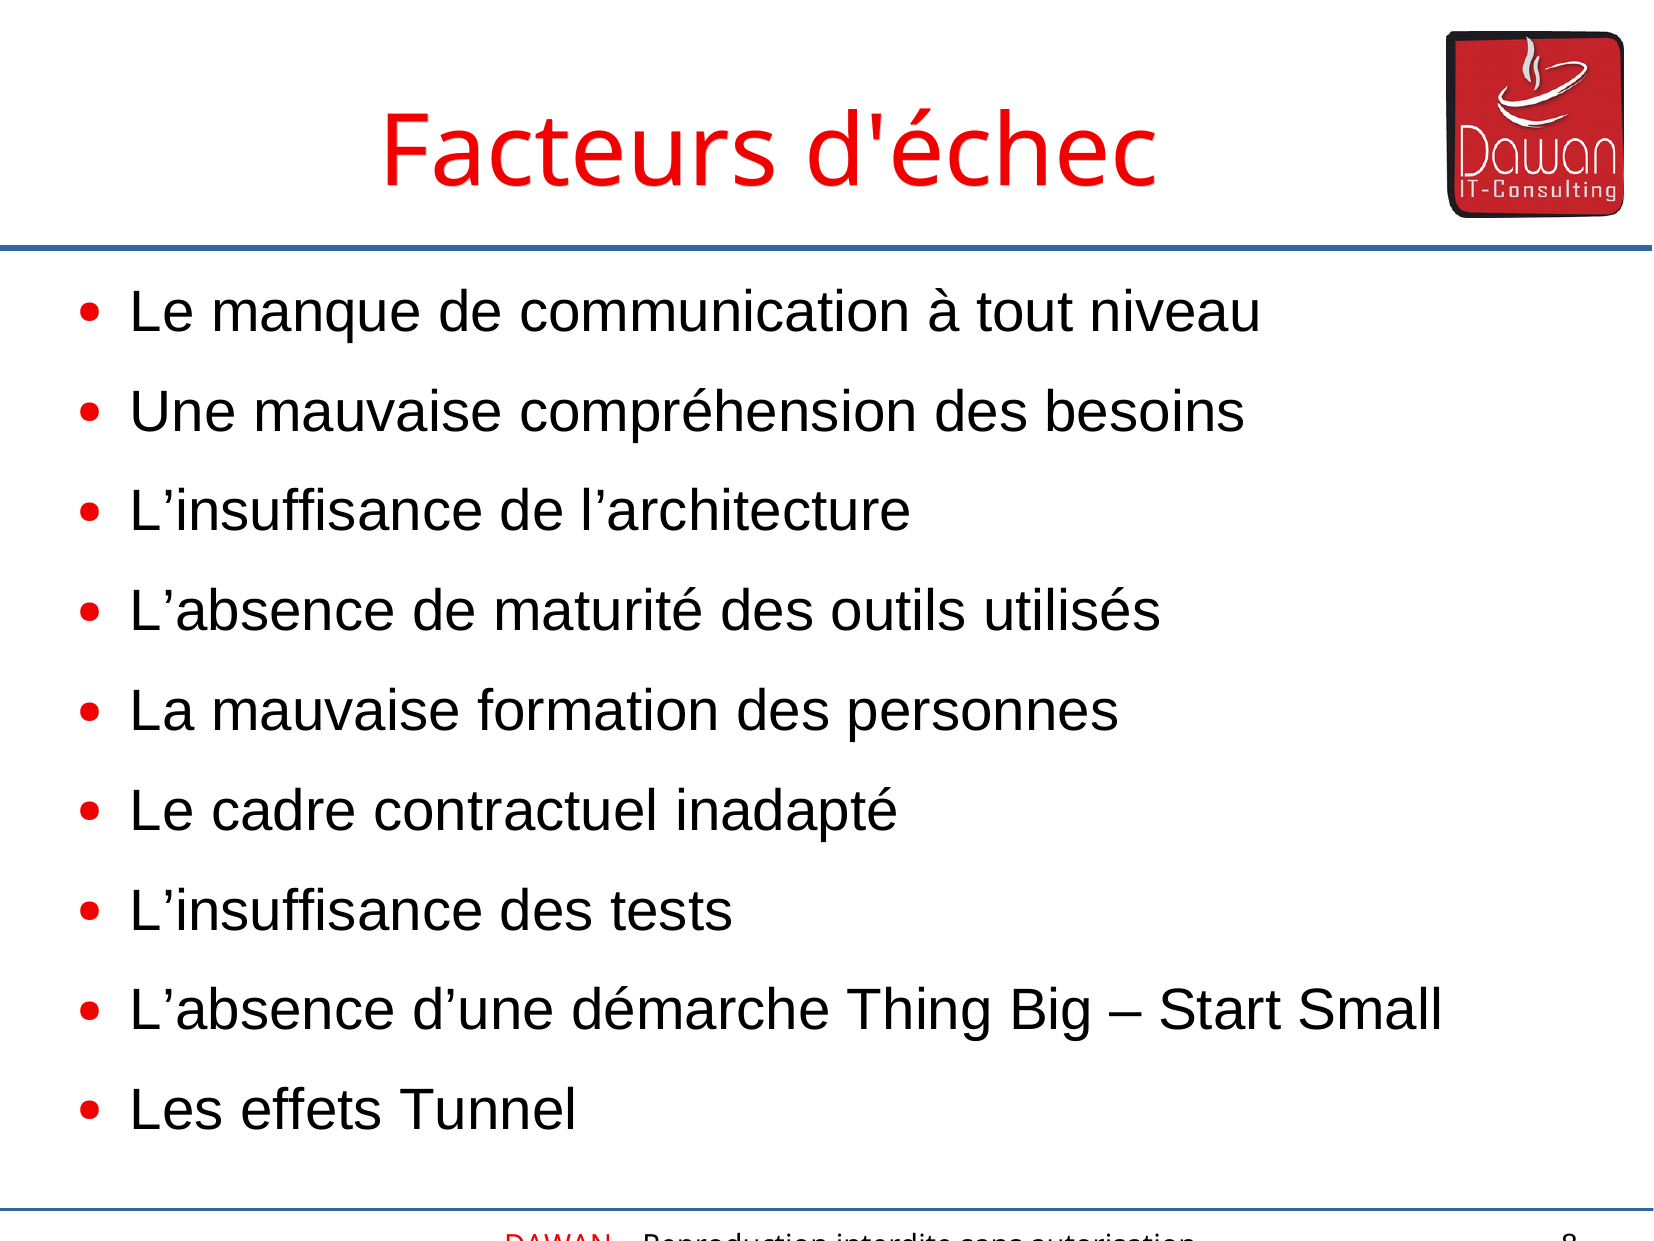

Facteurs d'échec
Facteurs d'échec
Le manque de communication à tout niveau
●
Une mauvaise compréhension des besoins
●
L’insuffisance de l’architecture
●
L’absence de maturité des outils utilisés
●
La mauvaise formation des personnes
●
Le cadre contractuel inadapté
●
L’insuffisance des tests
●
L’absence d’une démarche Thing Big – Start Small
●
Les effets Tunnel
●
DAWAN – Reproduction interdite sans autorisation
8